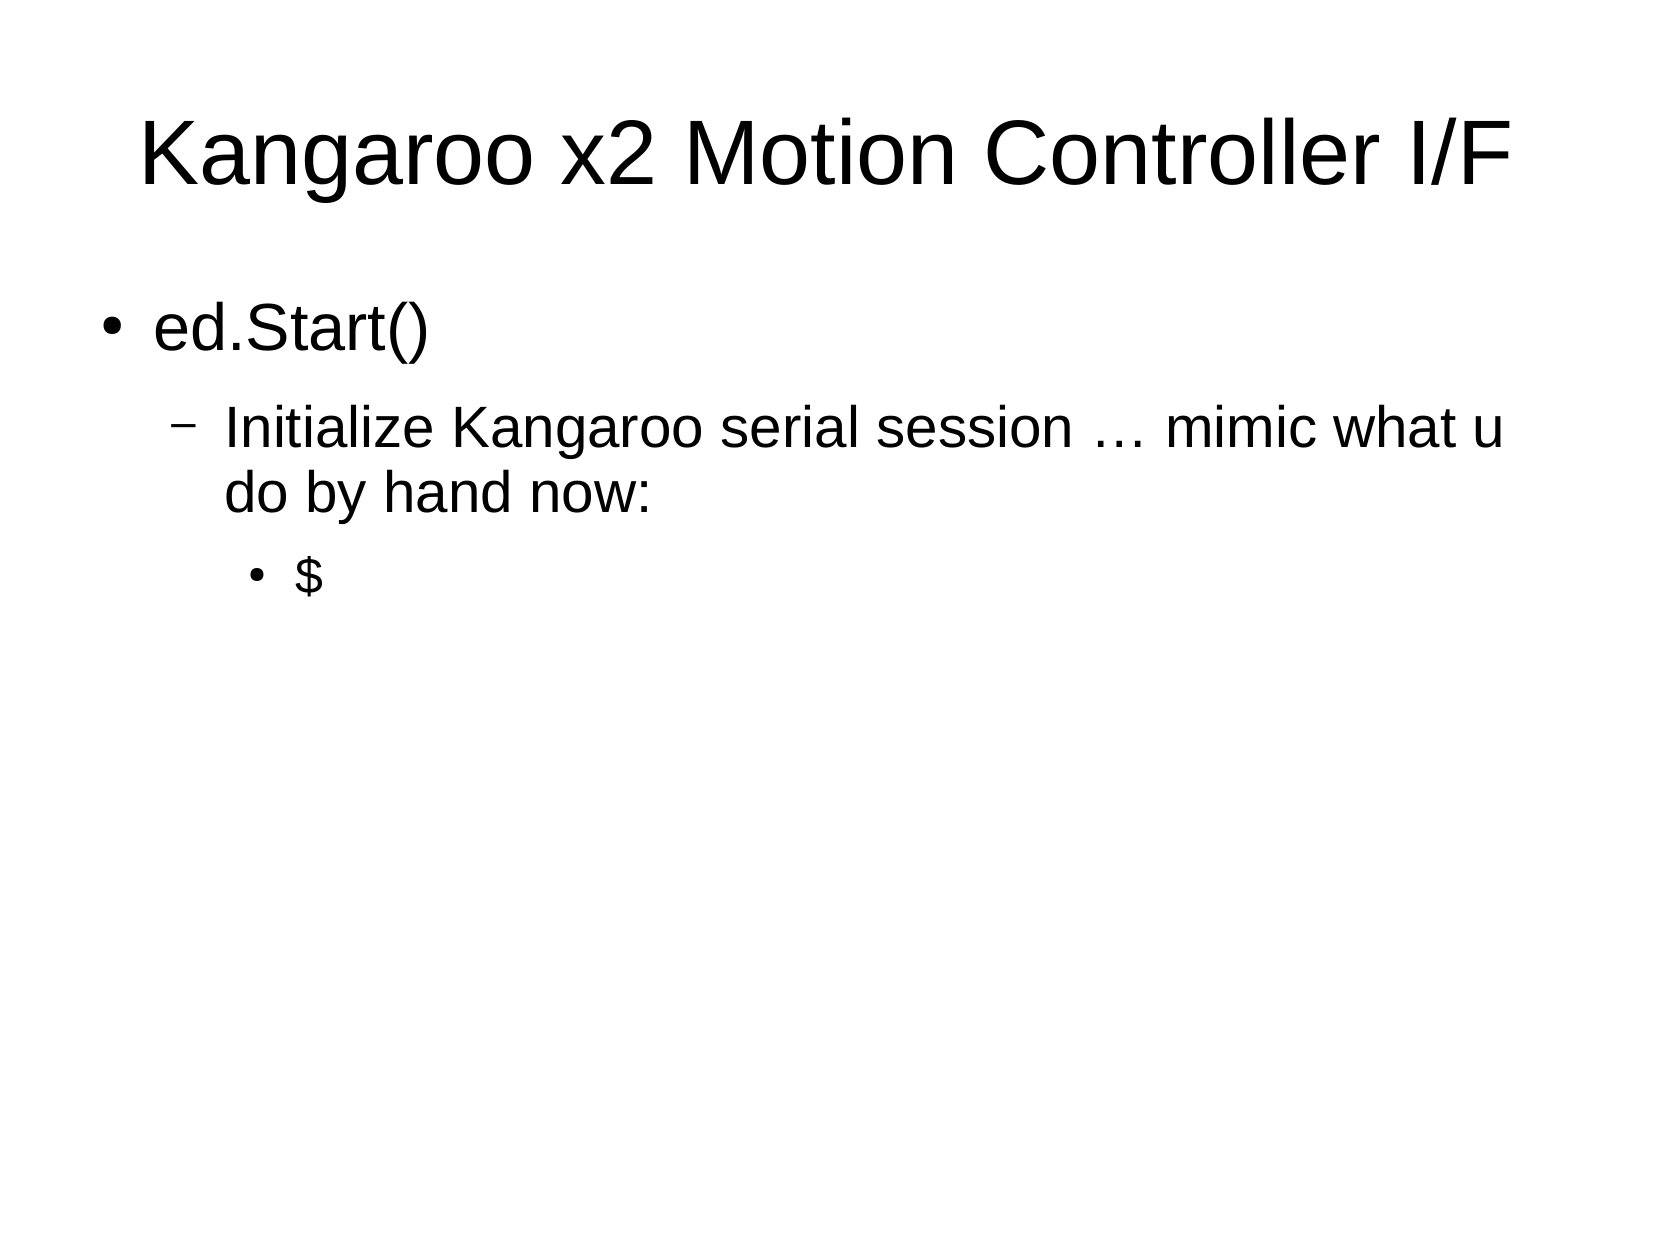

# Kangaroo x2 Motion Controller I/F
ed.Start()
Initialize Kangaroo serial session … mimic what u do by hand now:
$